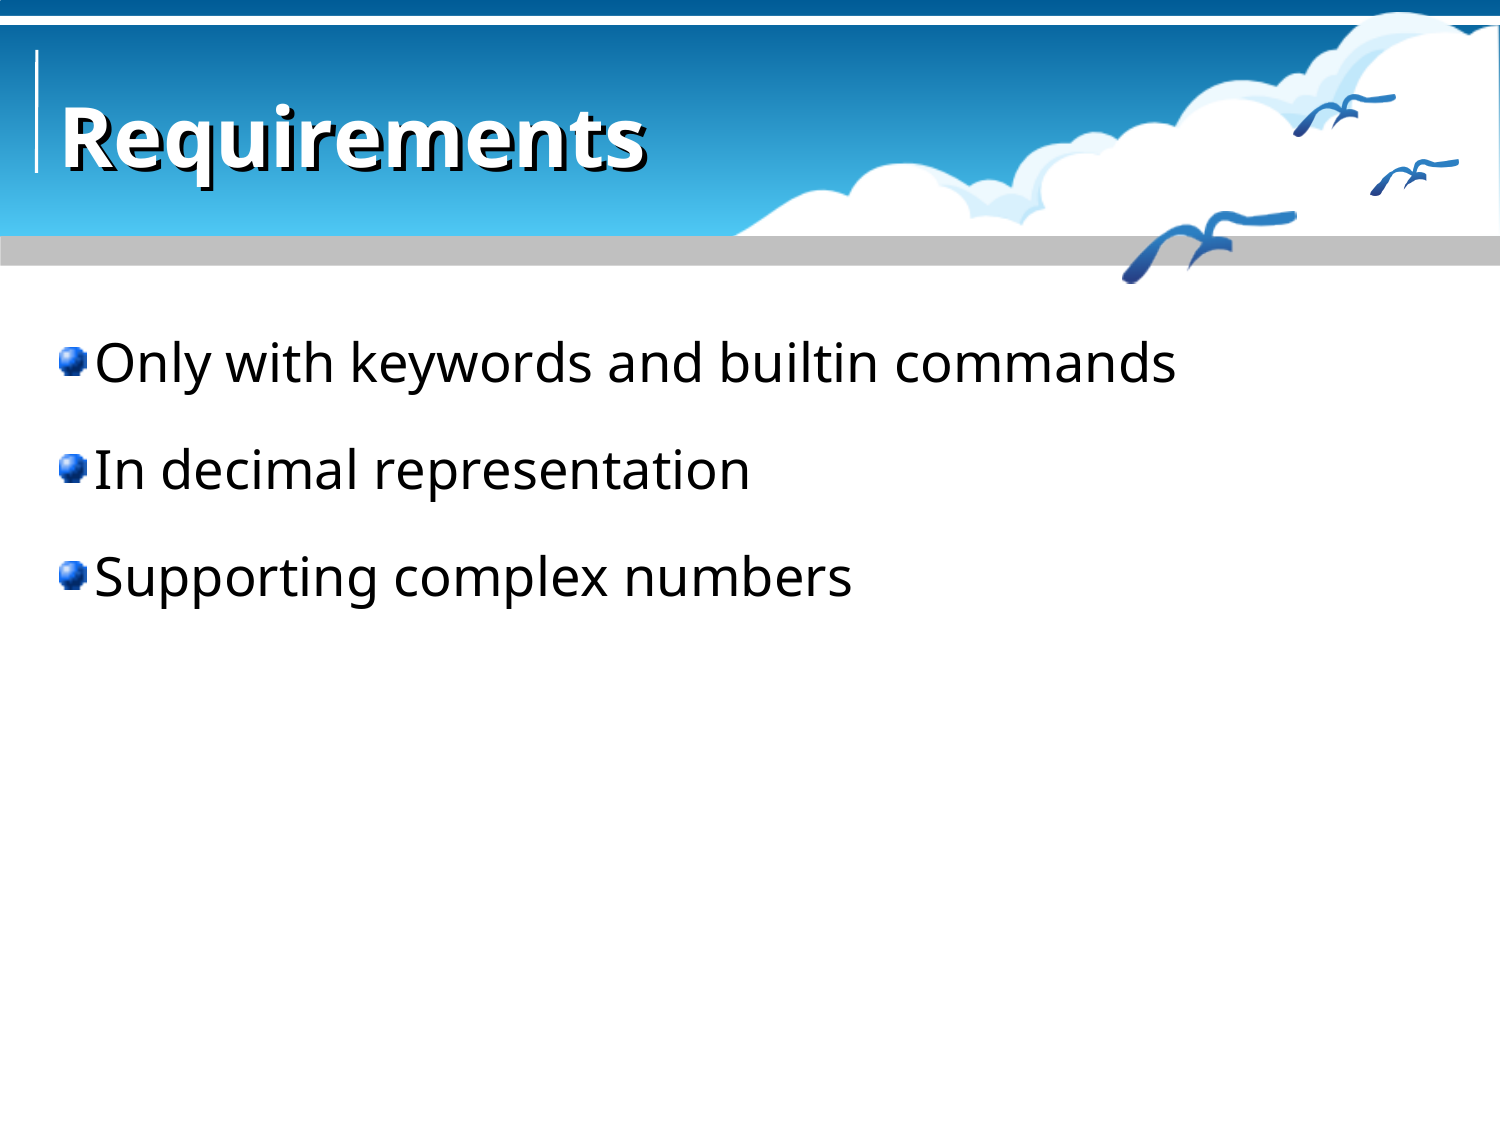

# Requirements
Only with keywords and builtin commands
In decimal representation
Supporting complex numbers